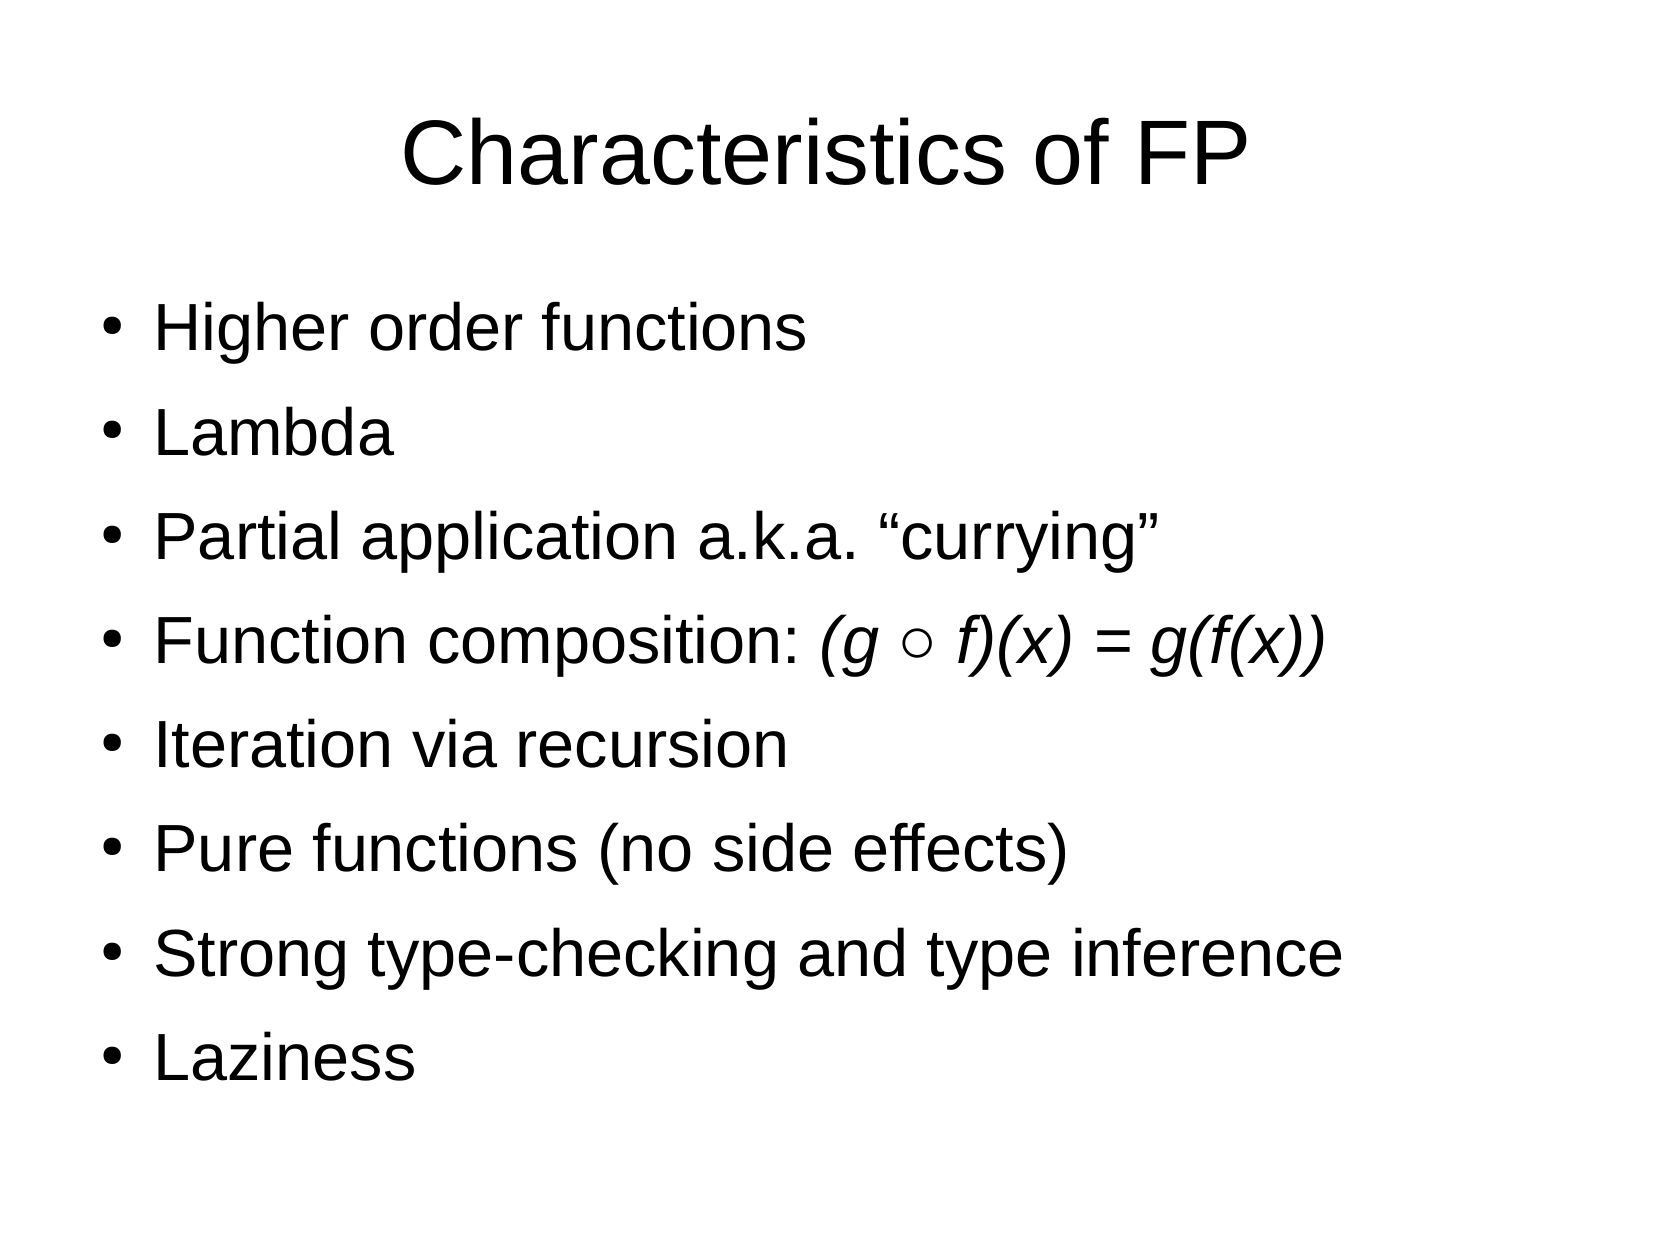

# Characteristics of FP
Higher order functions
Lambda
Partial application a.k.a. “currying”
Function composition: (g ○ f)(x) = g(f(x))
Iteration via recursion
Pure functions (no side effects)
Strong type-checking and type inference
Laziness